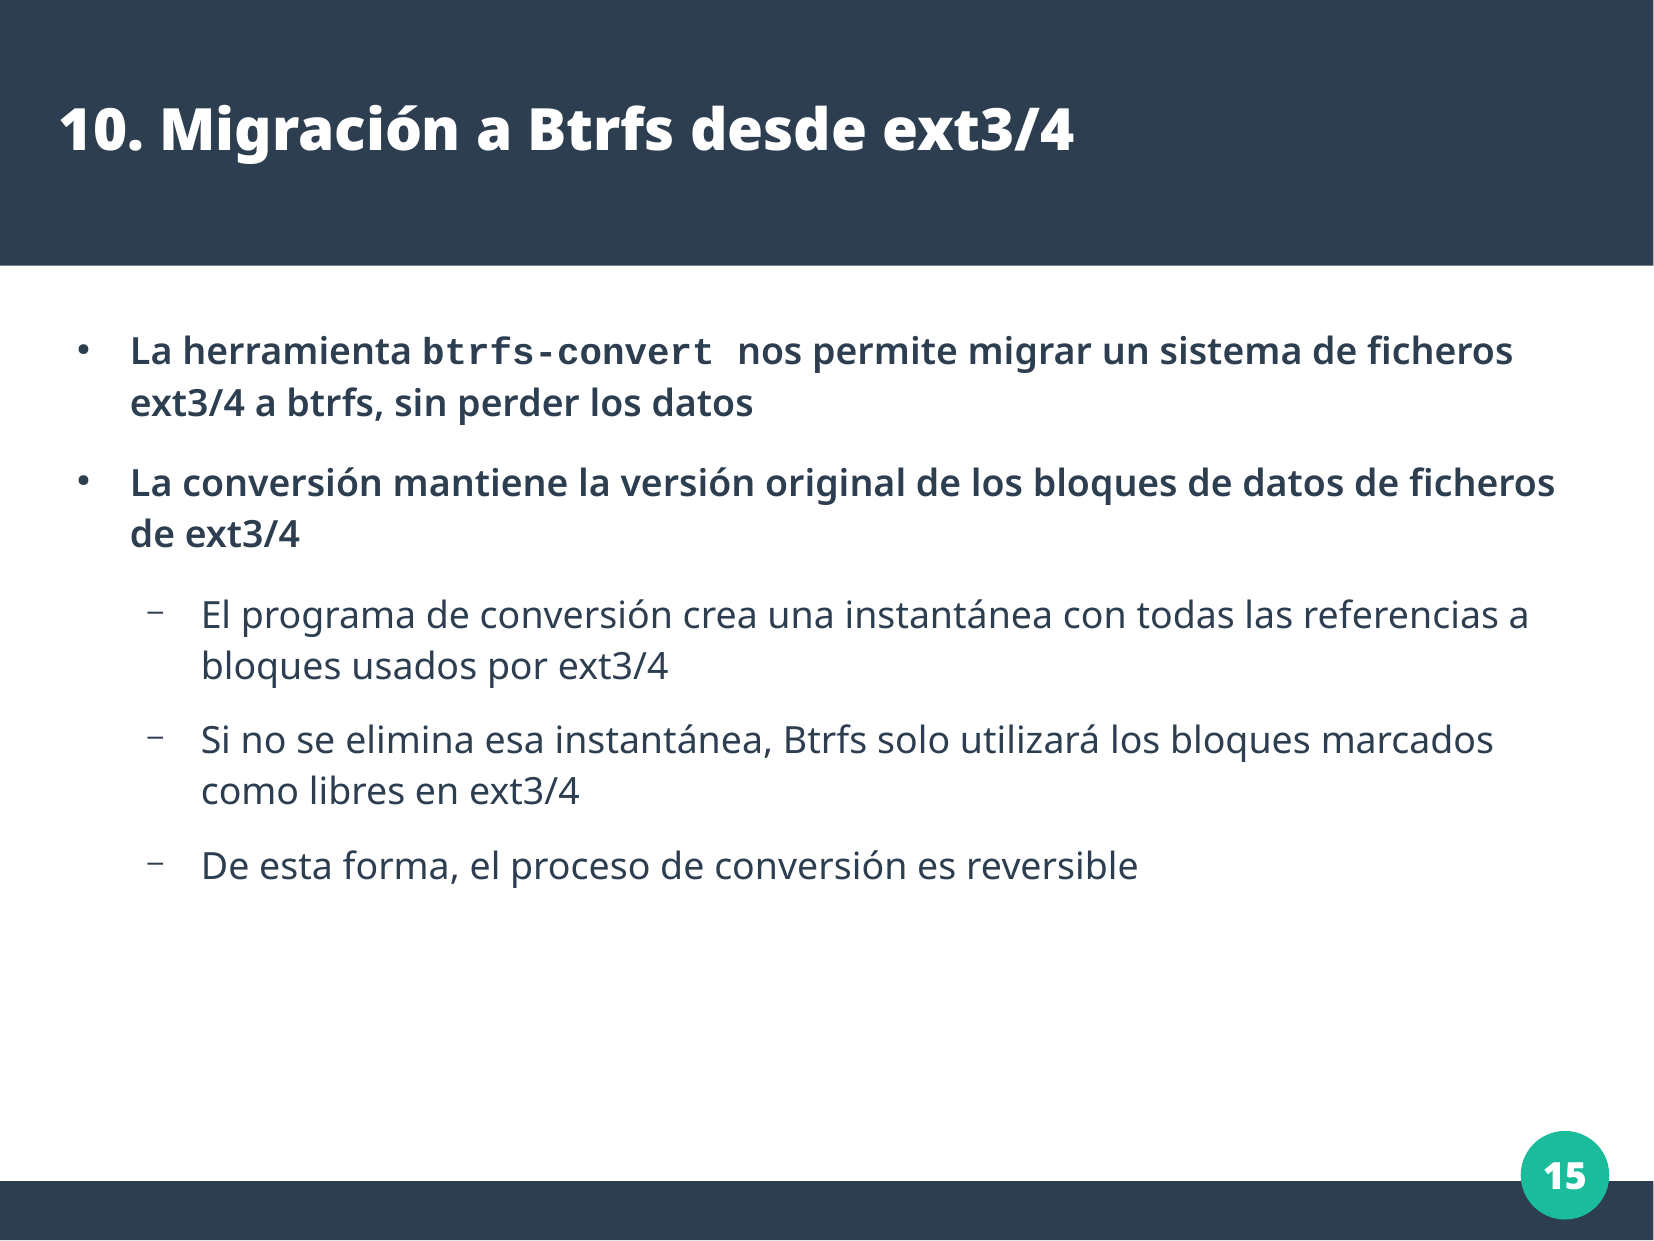

# 10. Migración a Btrfs desde ext3/4
La herramienta btrfs-convert nos permite migrar un sistema de ficheros ext3/4 a btrfs, sin perder los datos
La conversión mantiene la versión original de los bloques de datos de ficheros de ext3/4
El programa de conversión crea una instantánea con todas las referencias a bloques usados por ext3/4
Si no se elimina esa instantánea, Btrfs solo utilizará los bloques marcados como libres en ext3/4
De esta forma, el proceso de conversión es reversible
15